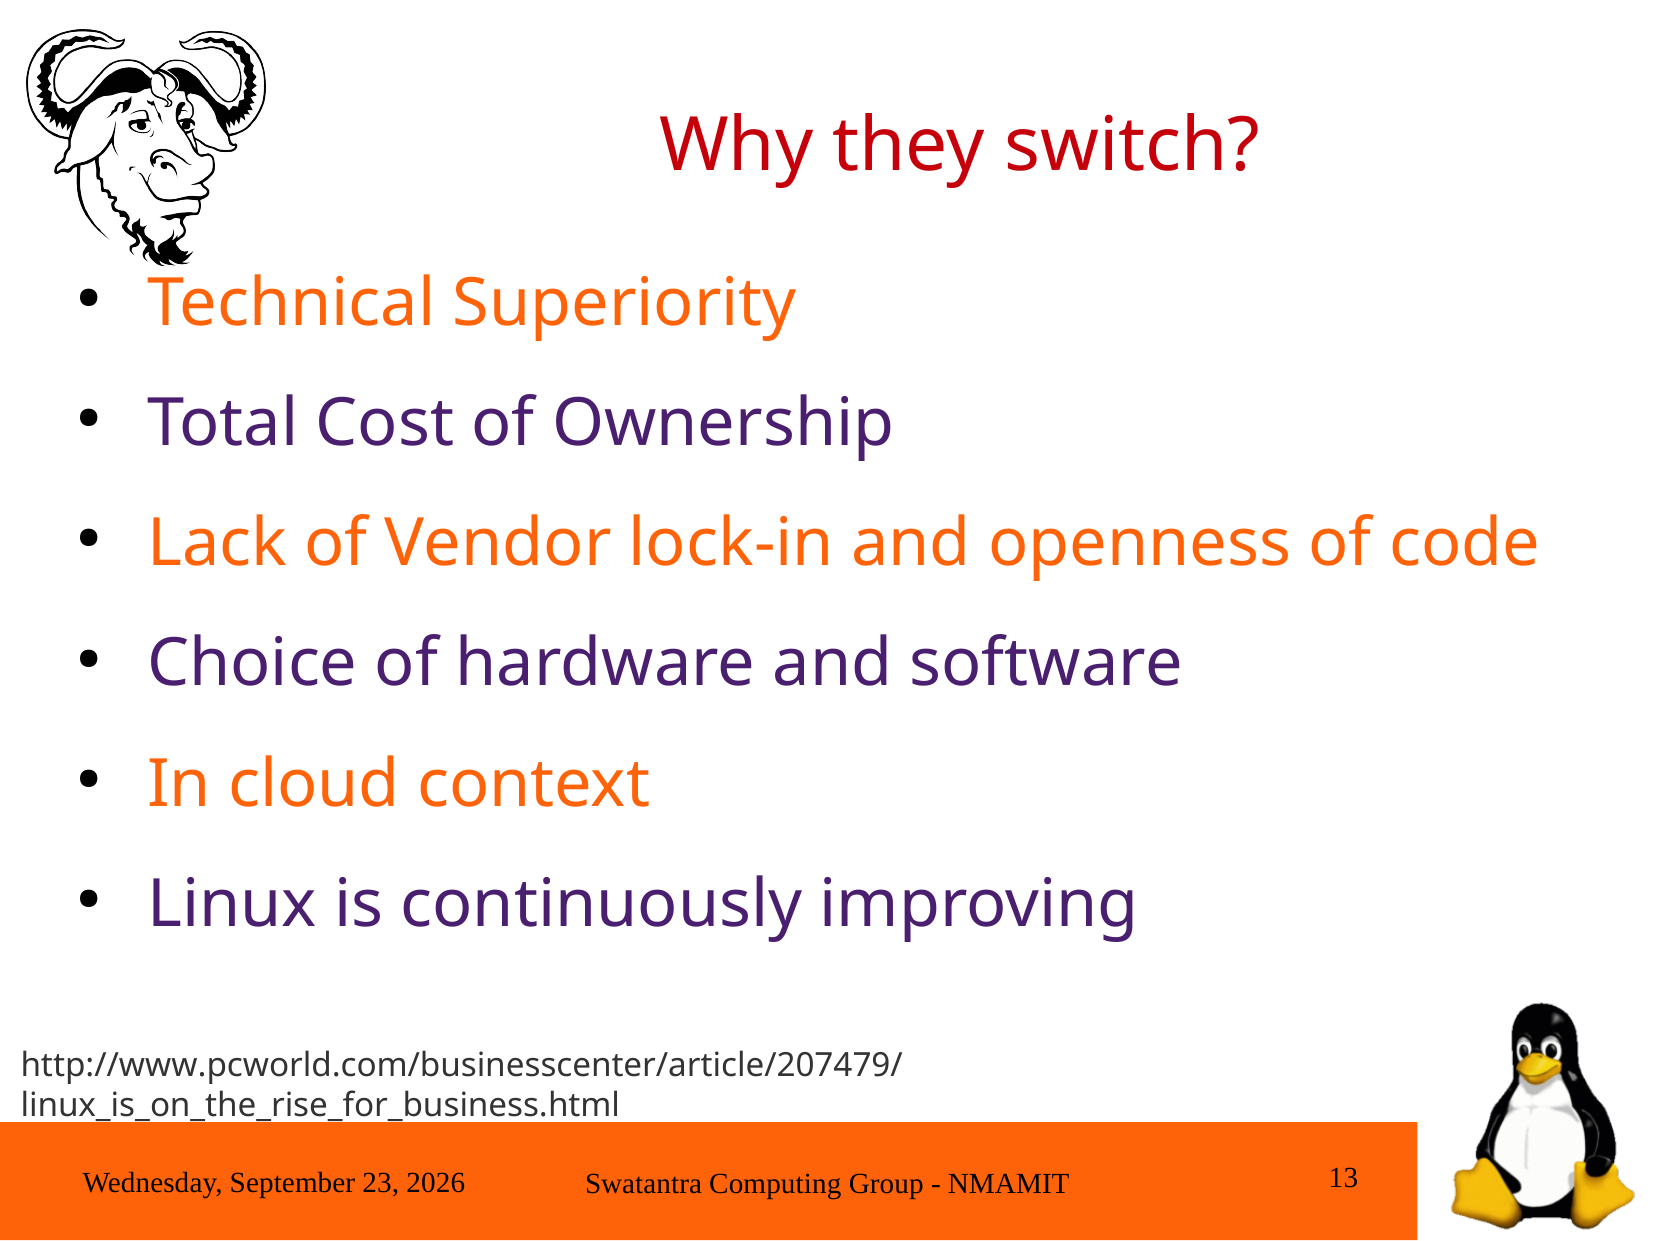

# Why they switch?
 Technical Superiority
 Total Cost of Ownership
 Lack of Vendor lock-in and openness of code
 Choice of hardware and software
 In cloud context
 Linux is continuously improving
http://www.pcworld.com/businesscenter/article/207479/linux_is_on_the_rise_for_business.html
13
Swatantra Computing Group - NMAMIT